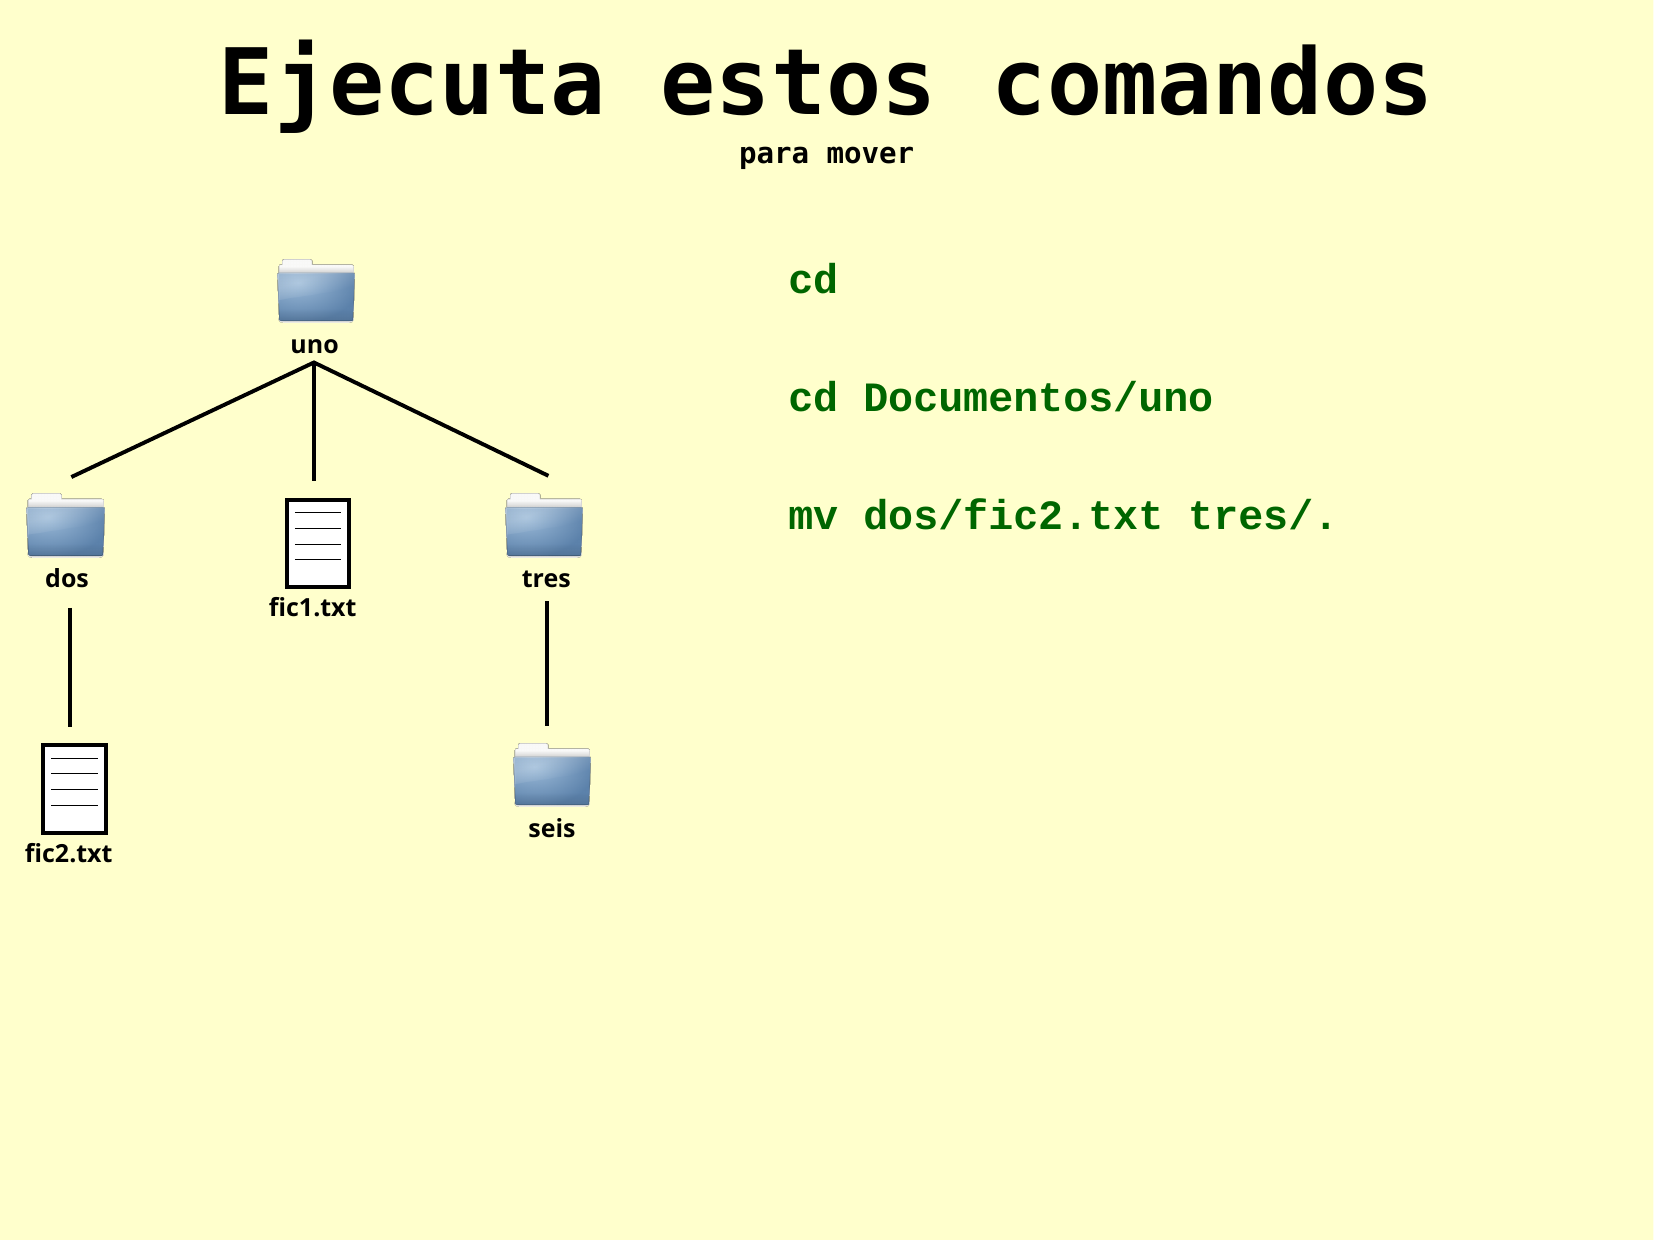

# Ejecuta estos comandos para mover
cd
cd Documentos/uno
mv dos/fic2.txt tres/.